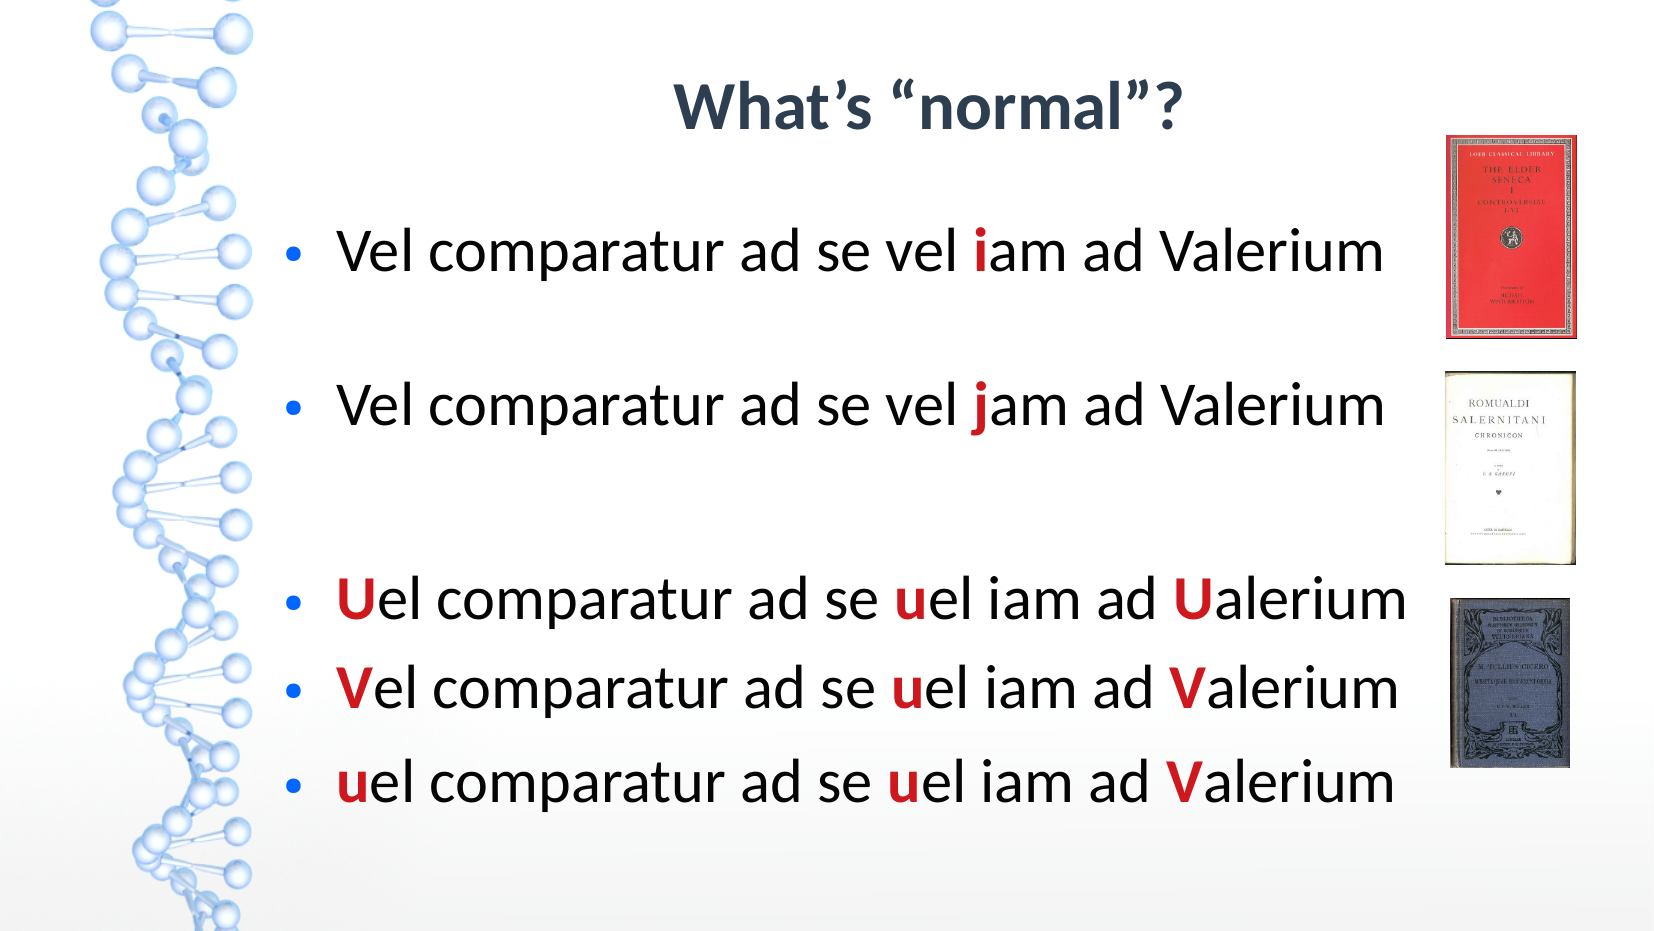

# What’s “normal”?
Vel comparatur ad se vel iam ad Valerium
Vel comparatur ad se vel jam ad Valerium
Uel comparatur ad se uel iam ad Ualerium
Vel comparatur ad se uel iam ad Valerium
uel comparatur ad se uel iam ad Valerium